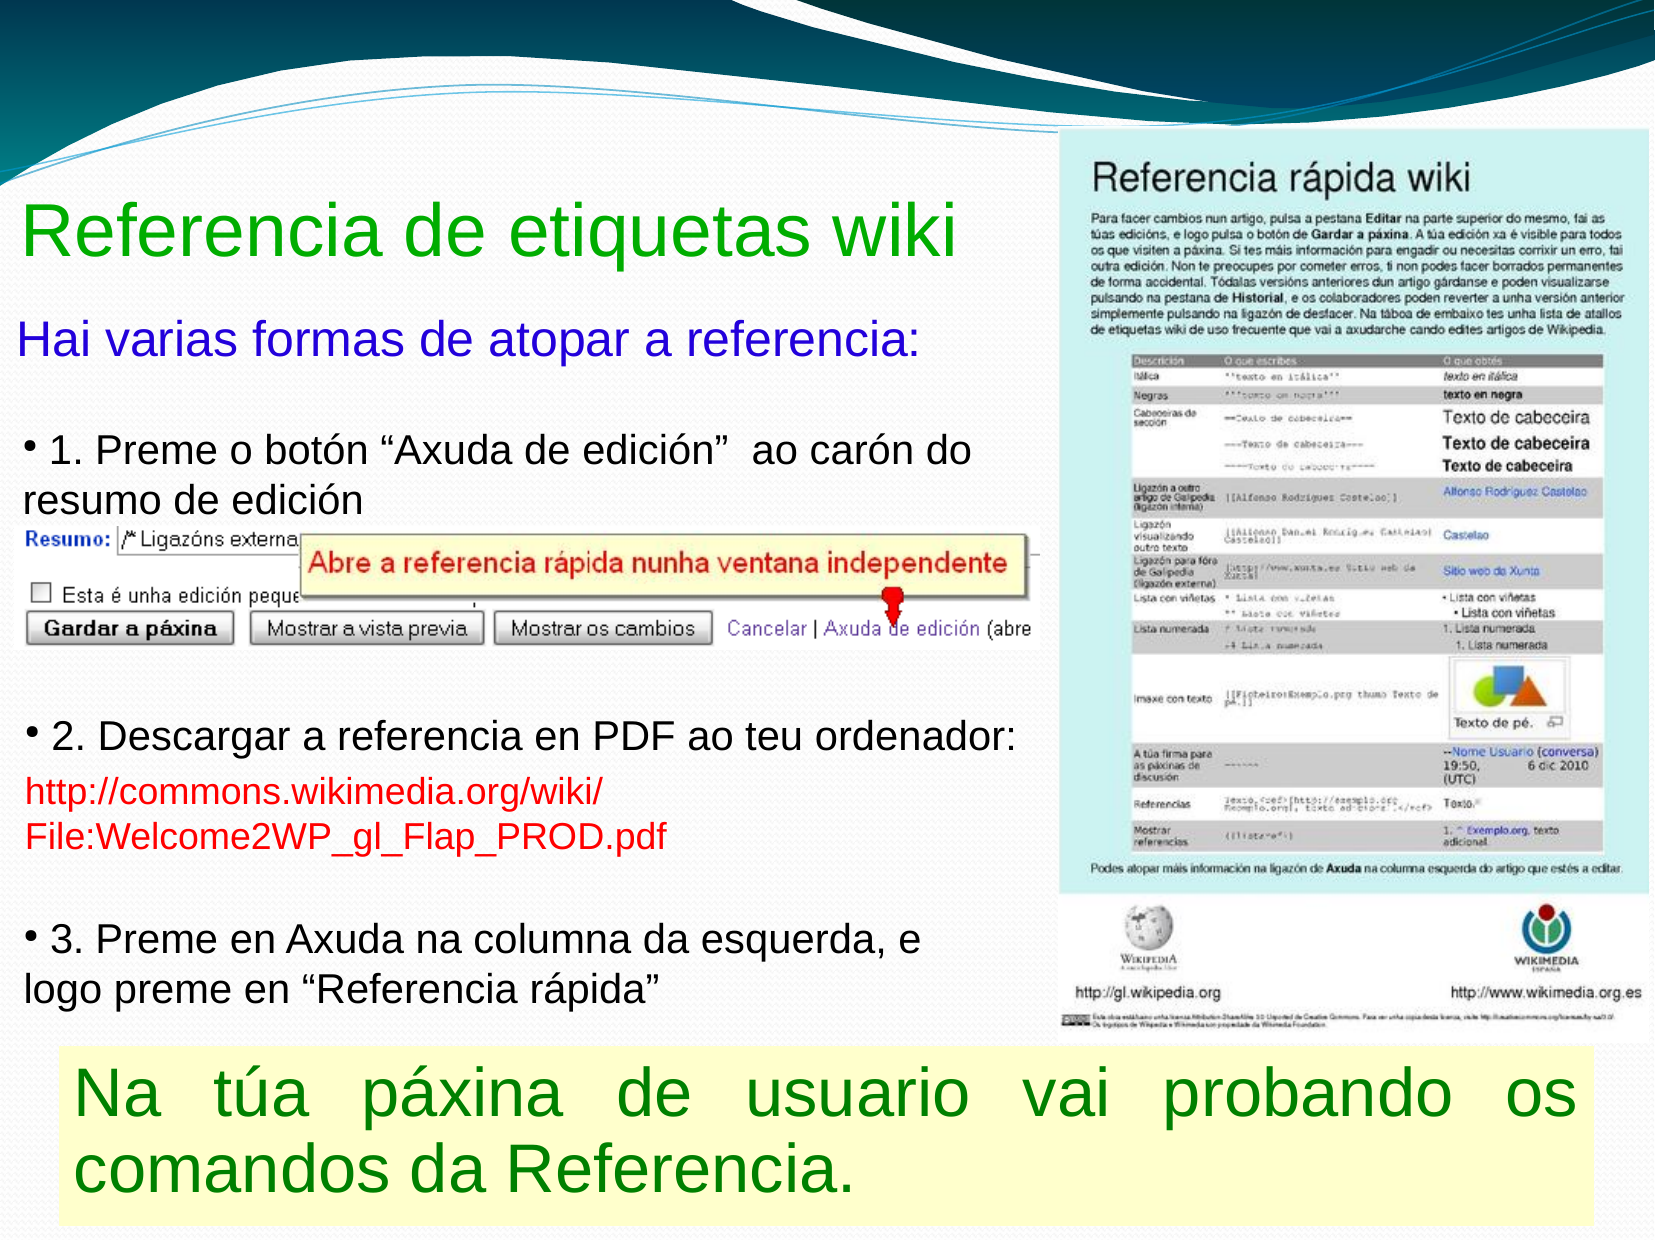

# Referencia de etiquetas wiki
Hai varias formas de atopar a referencia:
 1. Preme o botón “Axuda de edición” ao carón do resumo de edición
 2. Descargar a referencia en PDF ao teu ordenador:
http://commons.wikimedia.org/wiki/File:Welcome2WP_gl_Flap_PROD.pdf
 3. Preme en Axuda na columna da esquerda, e logo preme en “Referencia rápida”
| Na túa páxina de usuario vai probando os comandos da Referencia. |
| --- |